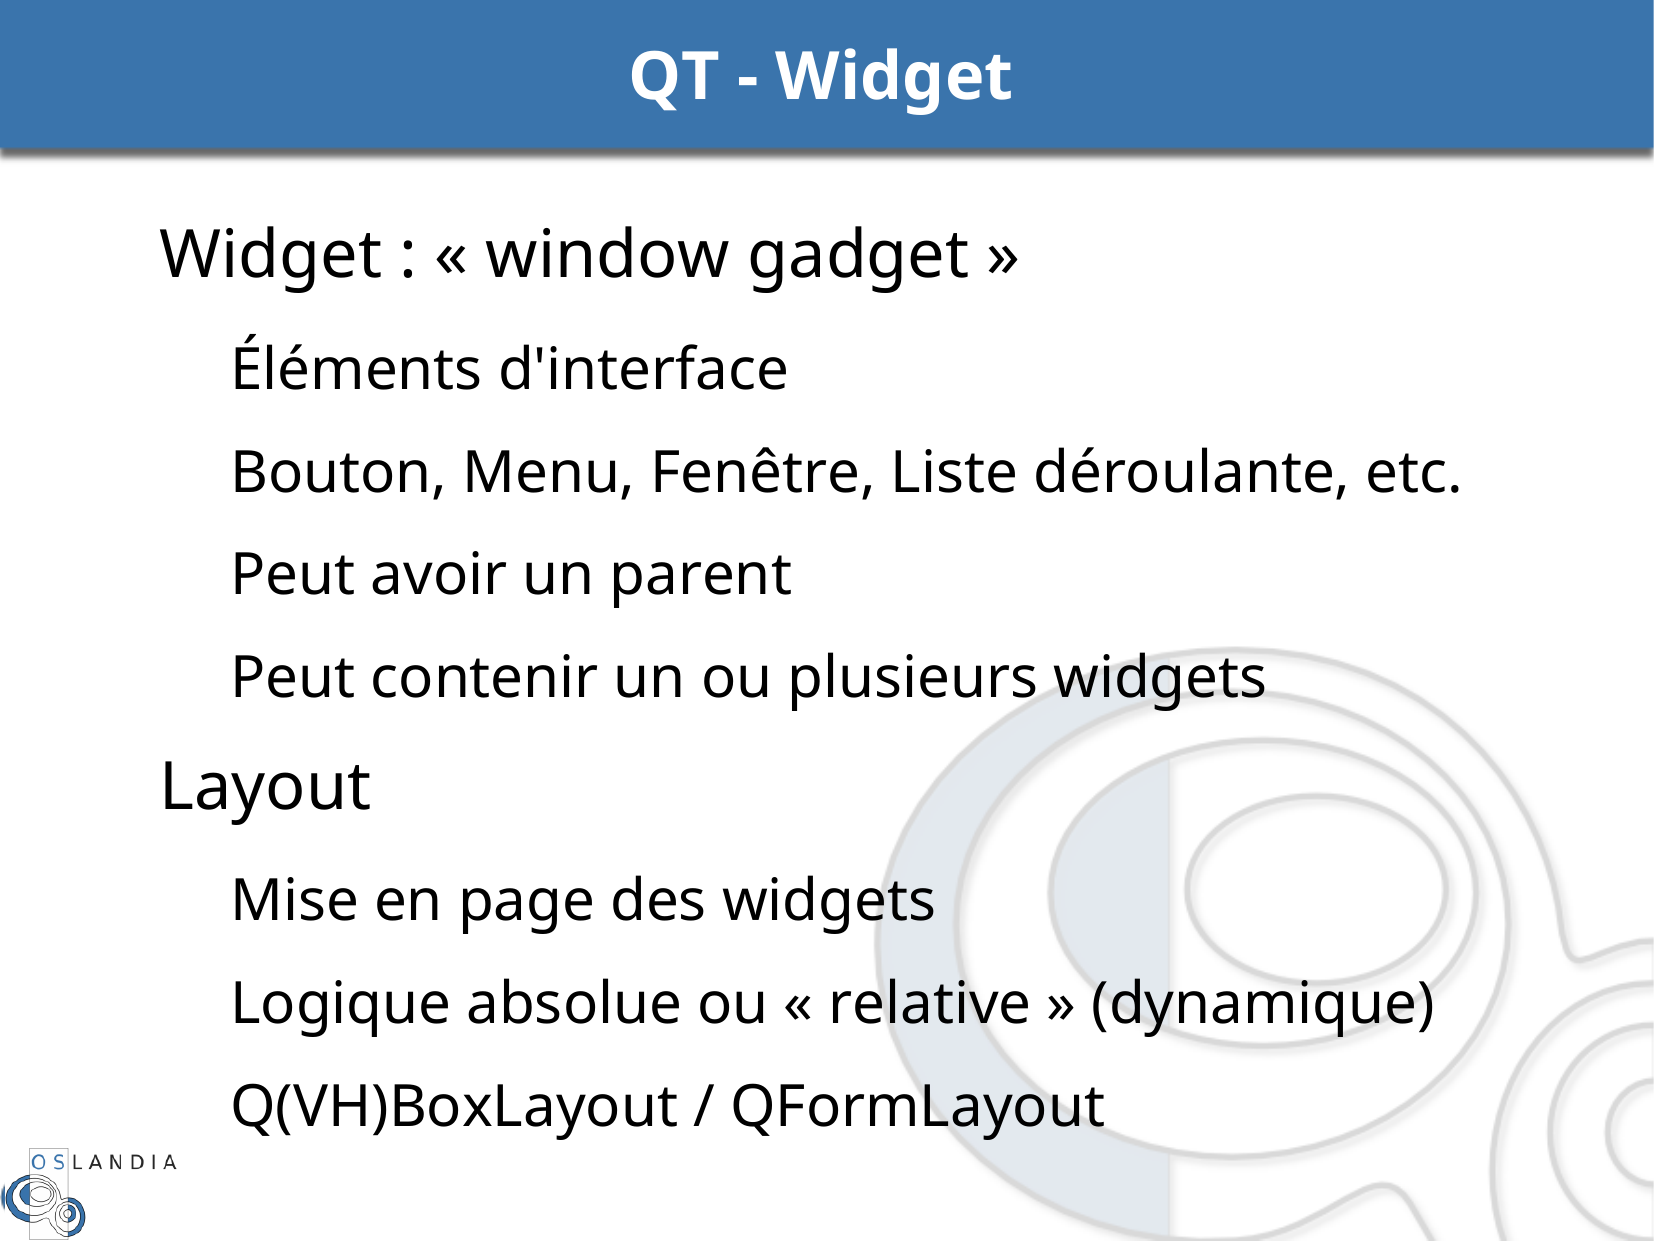

# QT - Widget
Widget : « window gadget »
Éléments d'interface
Bouton, Menu, Fenêtre, Liste déroulante, etc.
Peut avoir un parent
Peut contenir un ou plusieurs widgets
Layout
Mise en page des widgets
Logique absolue ou « relative » (dynamique)
Q(VH)BoxLayout / QFormLayout